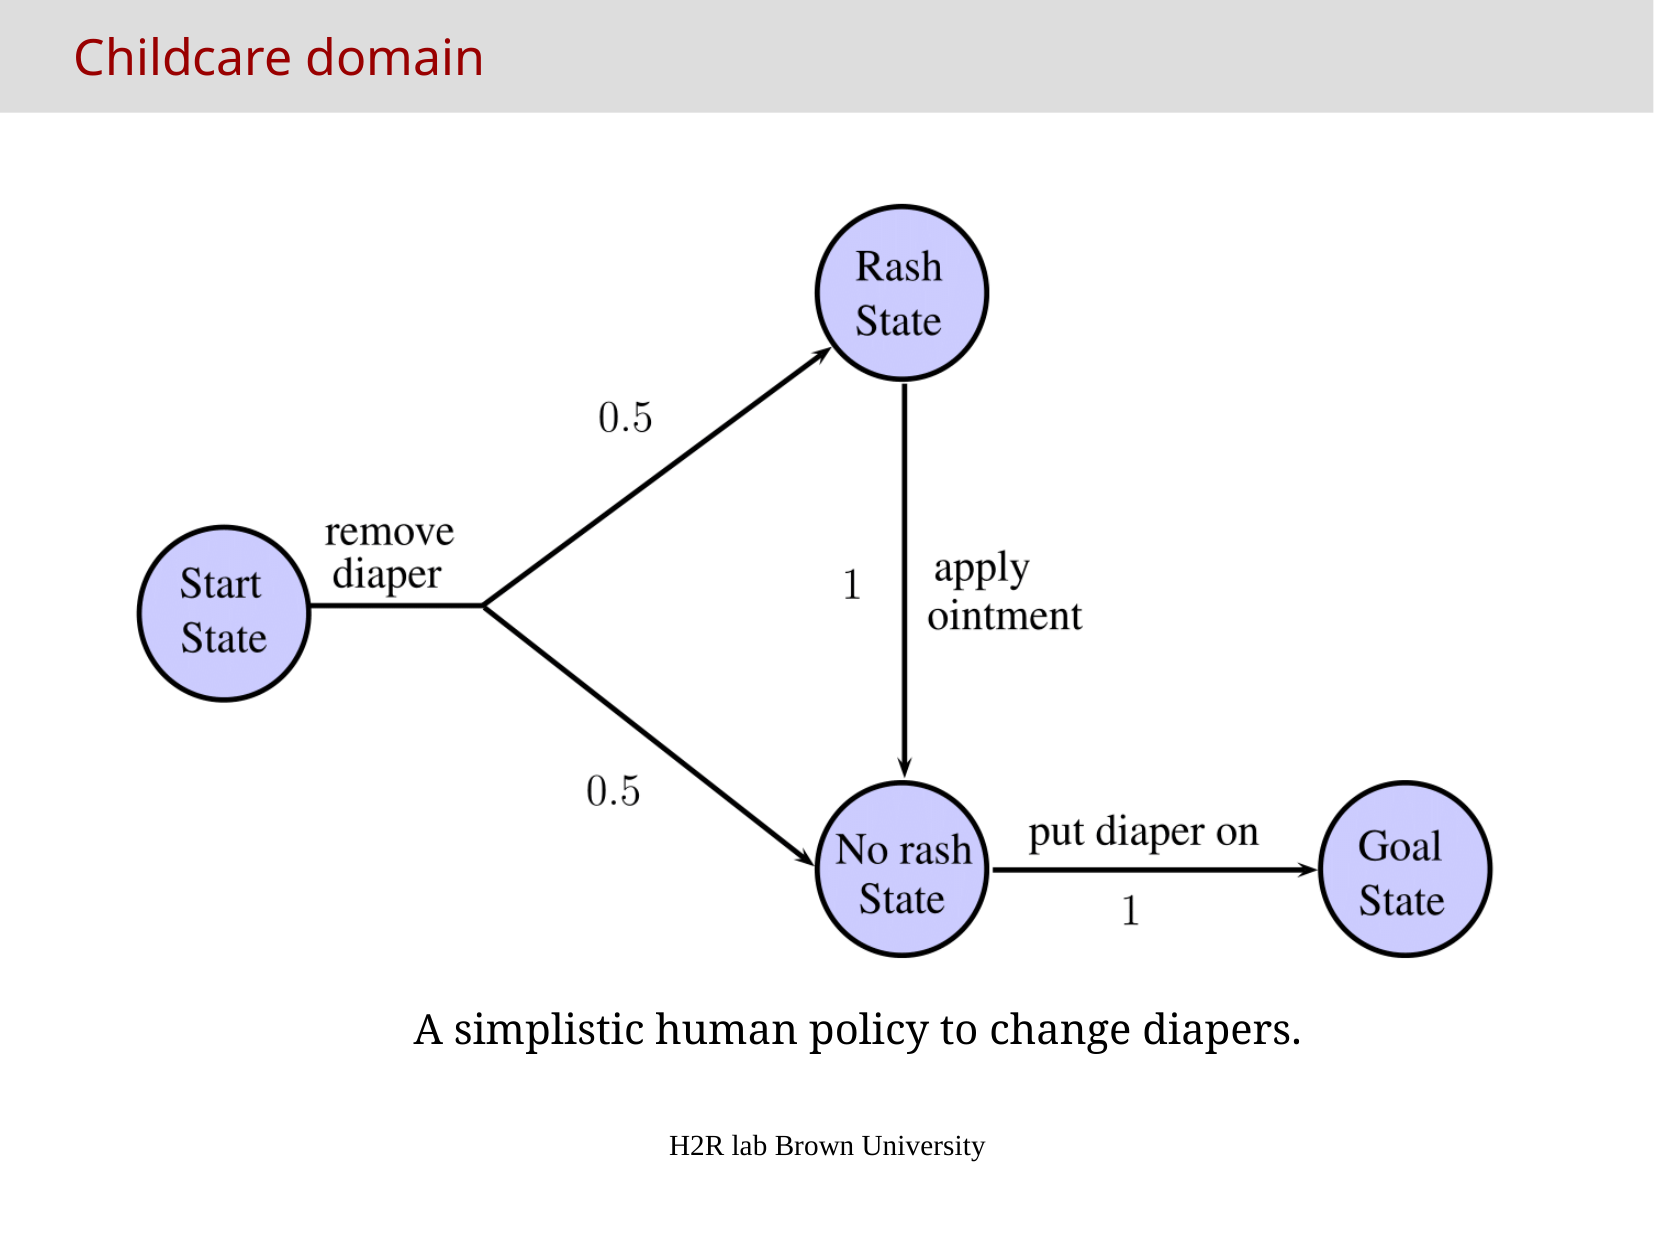

# Childcare domain
A simplistic human policy to change diapers.
H2R lab Brown University